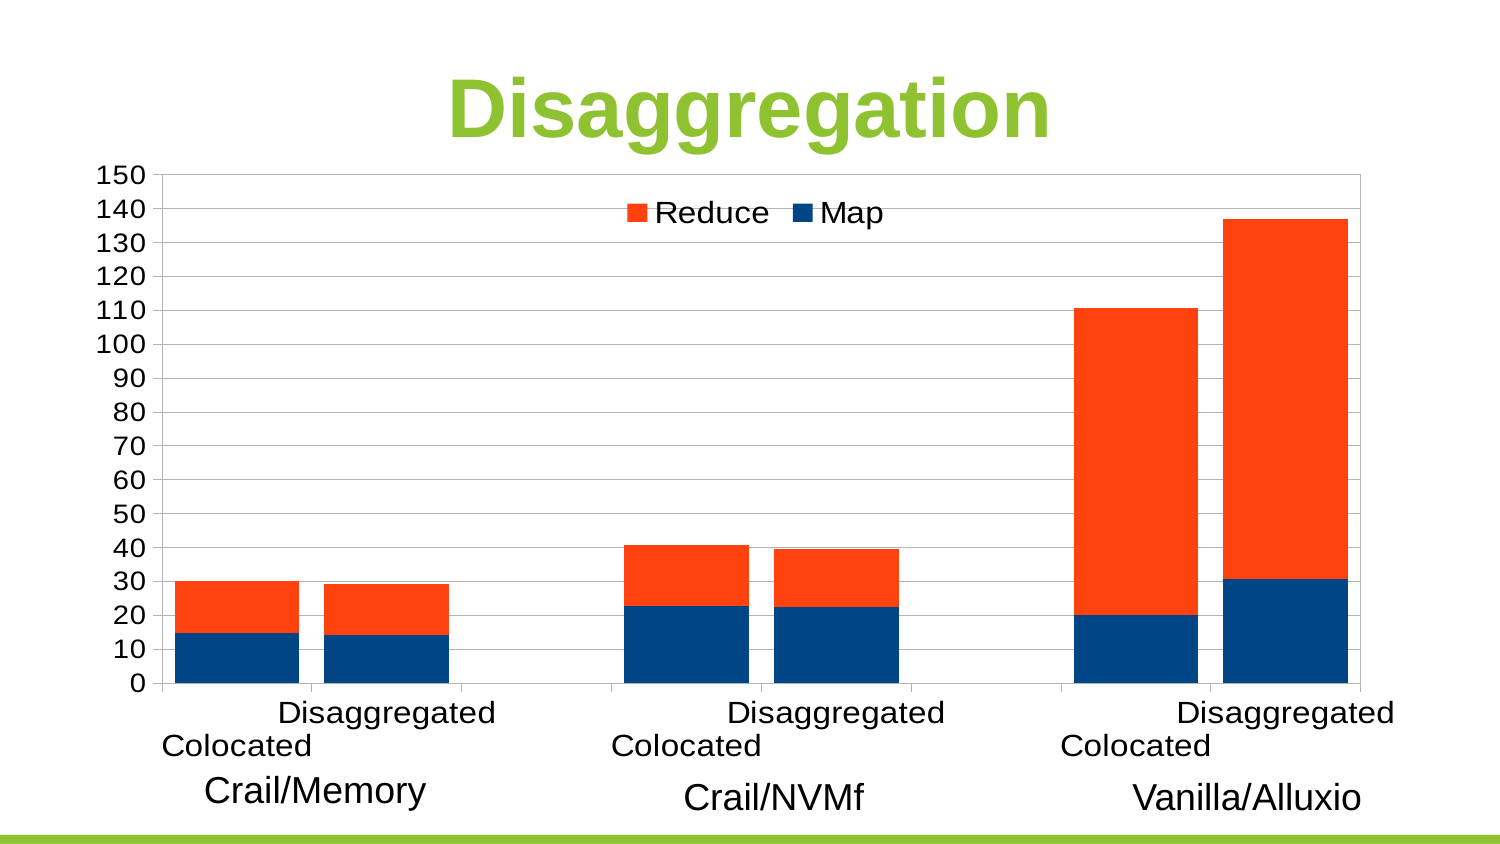

# Disaggregation
### Chart
| Category | Map | Reduce |
|---|---|---|
| Colocated | 14.79 | 15.44 |
| Disaggregated | 14.24 | 15.16 |
| None | None | None |
| Colocated | 22.76 | 18.16 |
| Disaggregated | 22.57 | 17.18 |
| None | None | None |
| Colocated | 20.12 | 90.46 |
| Disaggregated | 30.72 | 106.13 |
Crail/Memory
Crail/NVMf
Vanilla/Alluxio